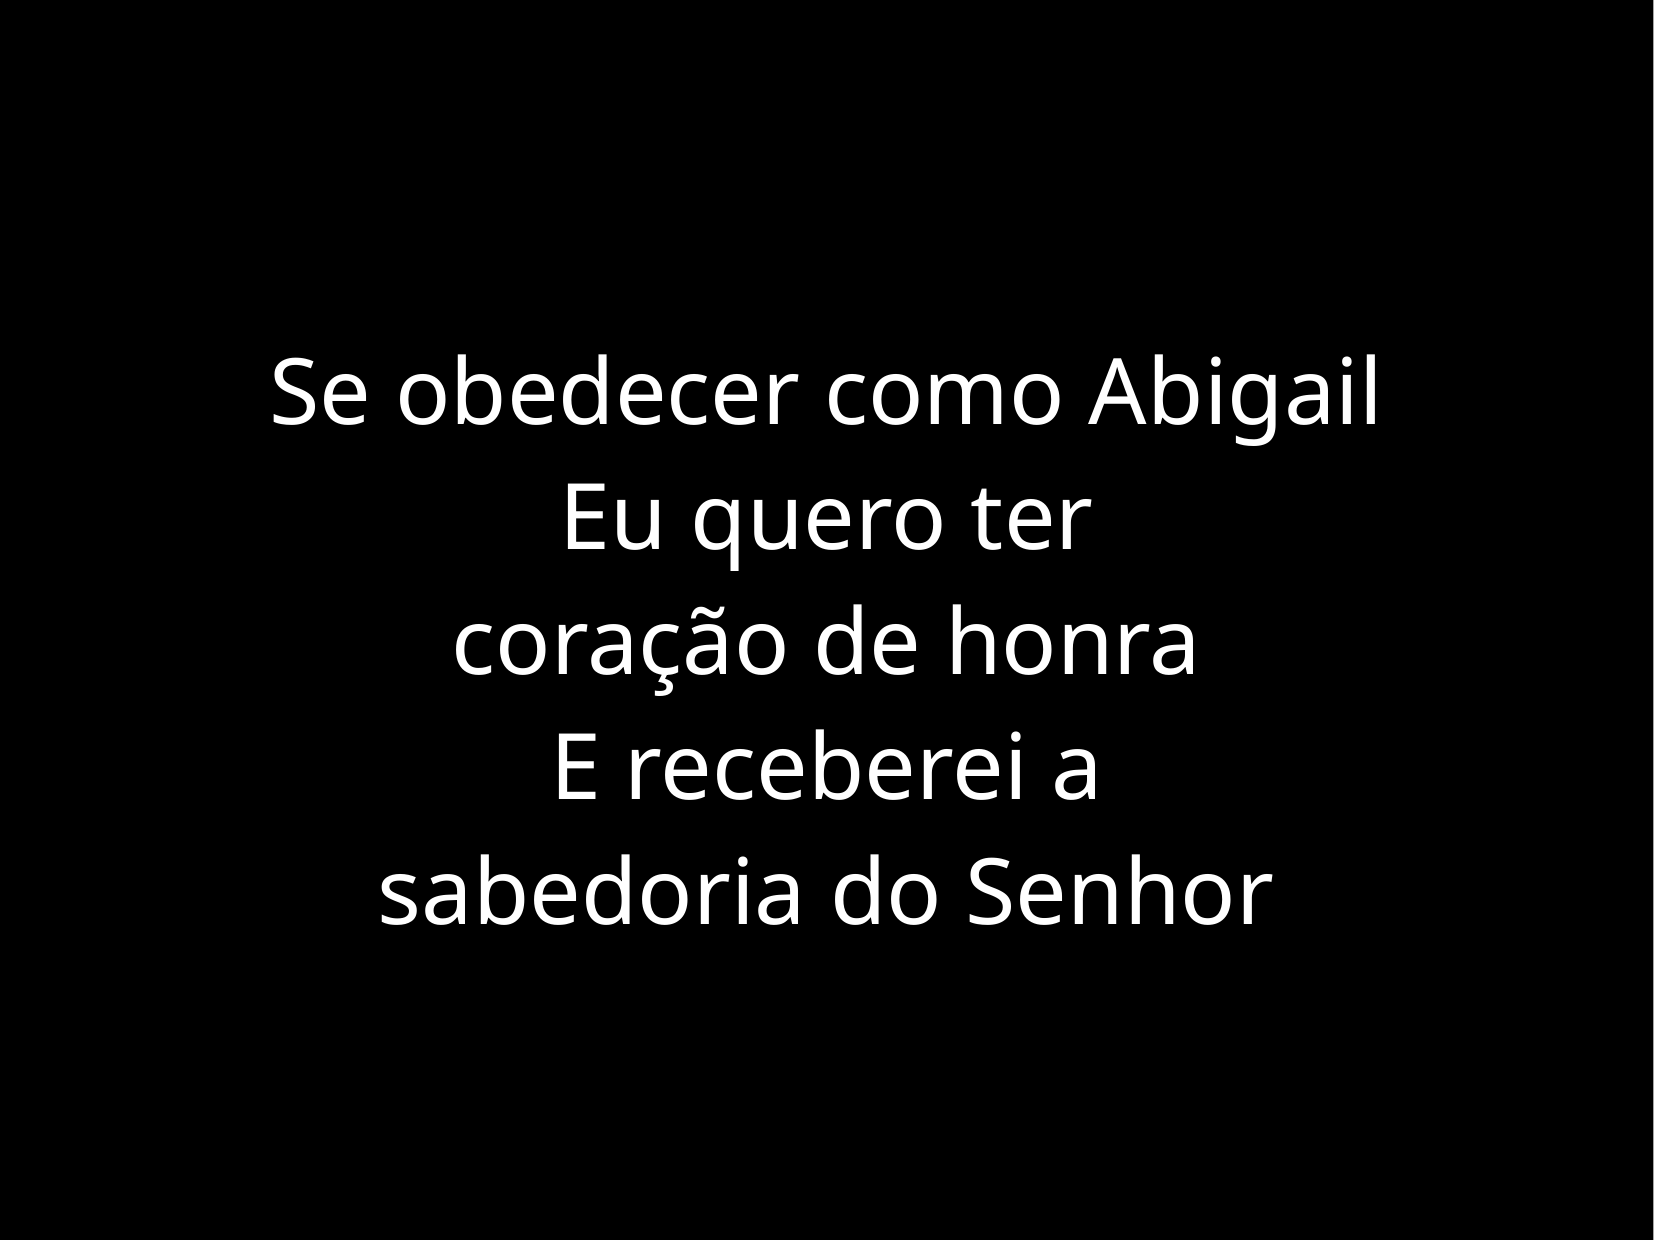

# Se obedecer como Abigail Eu quero ter coração de honra E receberei a sabedoria do Senhor